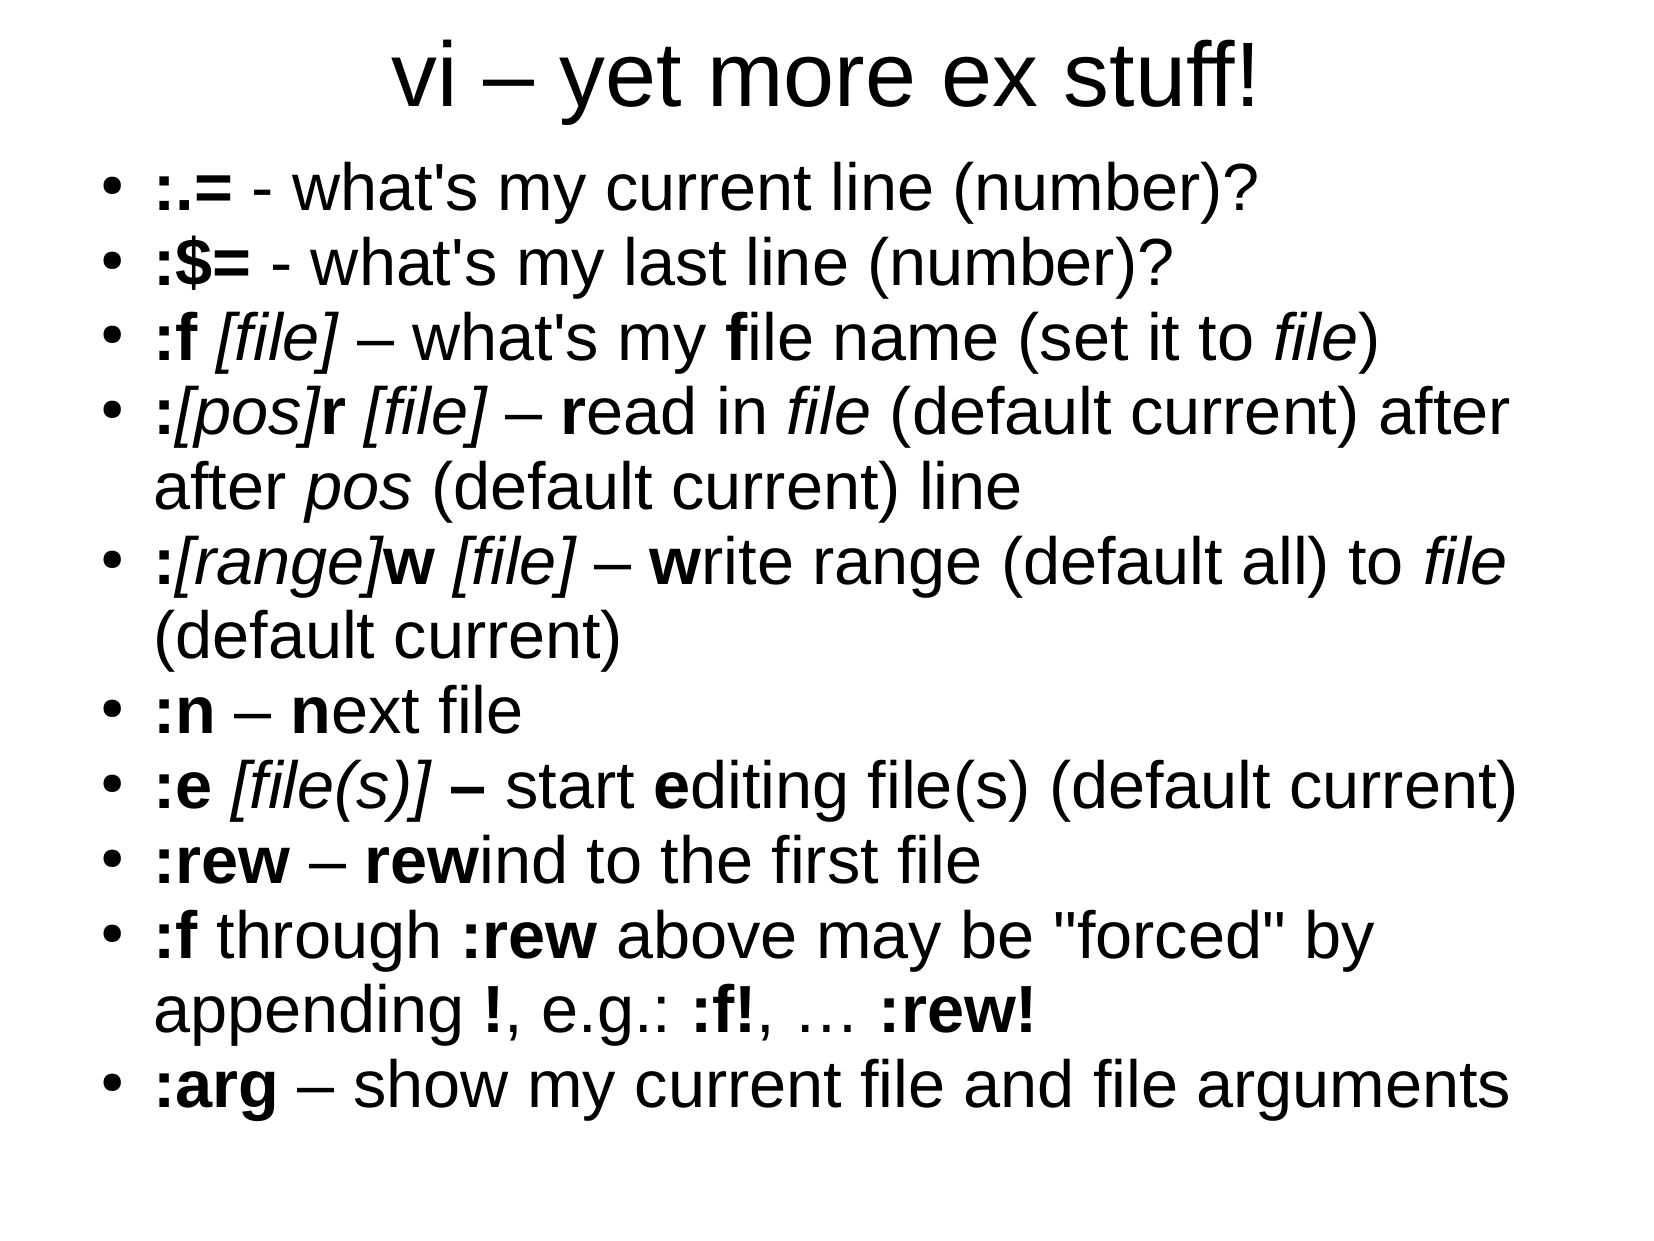

# vi – yet more ex stuff!
:.= - what's my current line (number)?
:$= - what's my last line (number)?
:f [file] – what's my file name (set it to file)
:[pos]r [file] – read in file (default current) after after pos (default current) line
:[range]w [file] – write range (default all) to file (default current)
:n – next file
:e [file(s)] – start editing file(s) (default current)
:rew – rewind to the first file
:f through :rew above may be "forced" by appending !, e.g.: :f!, … :rew!
:arg – show my current file and file arguments